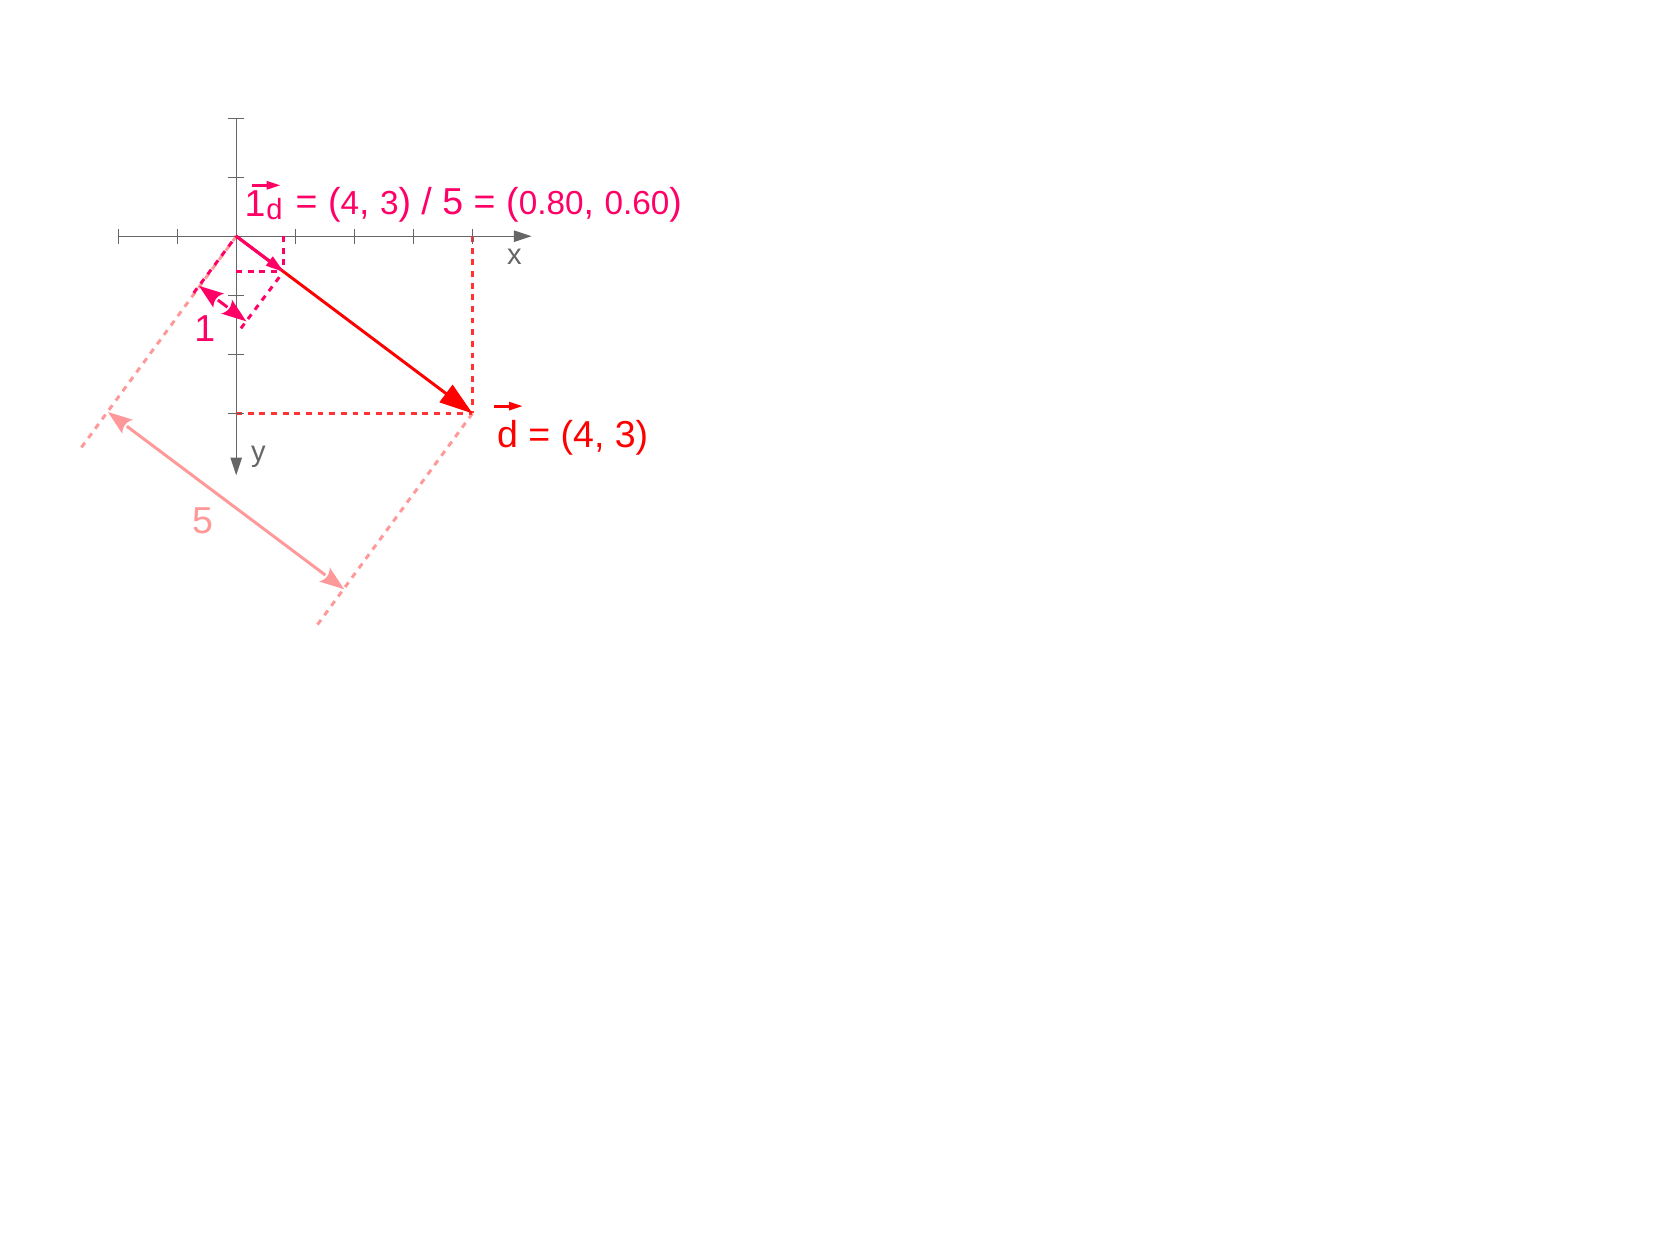

= (4, 3) / 5 = (0.80, 0.60)
1
d
x
1
d = (4, 3)
y
5